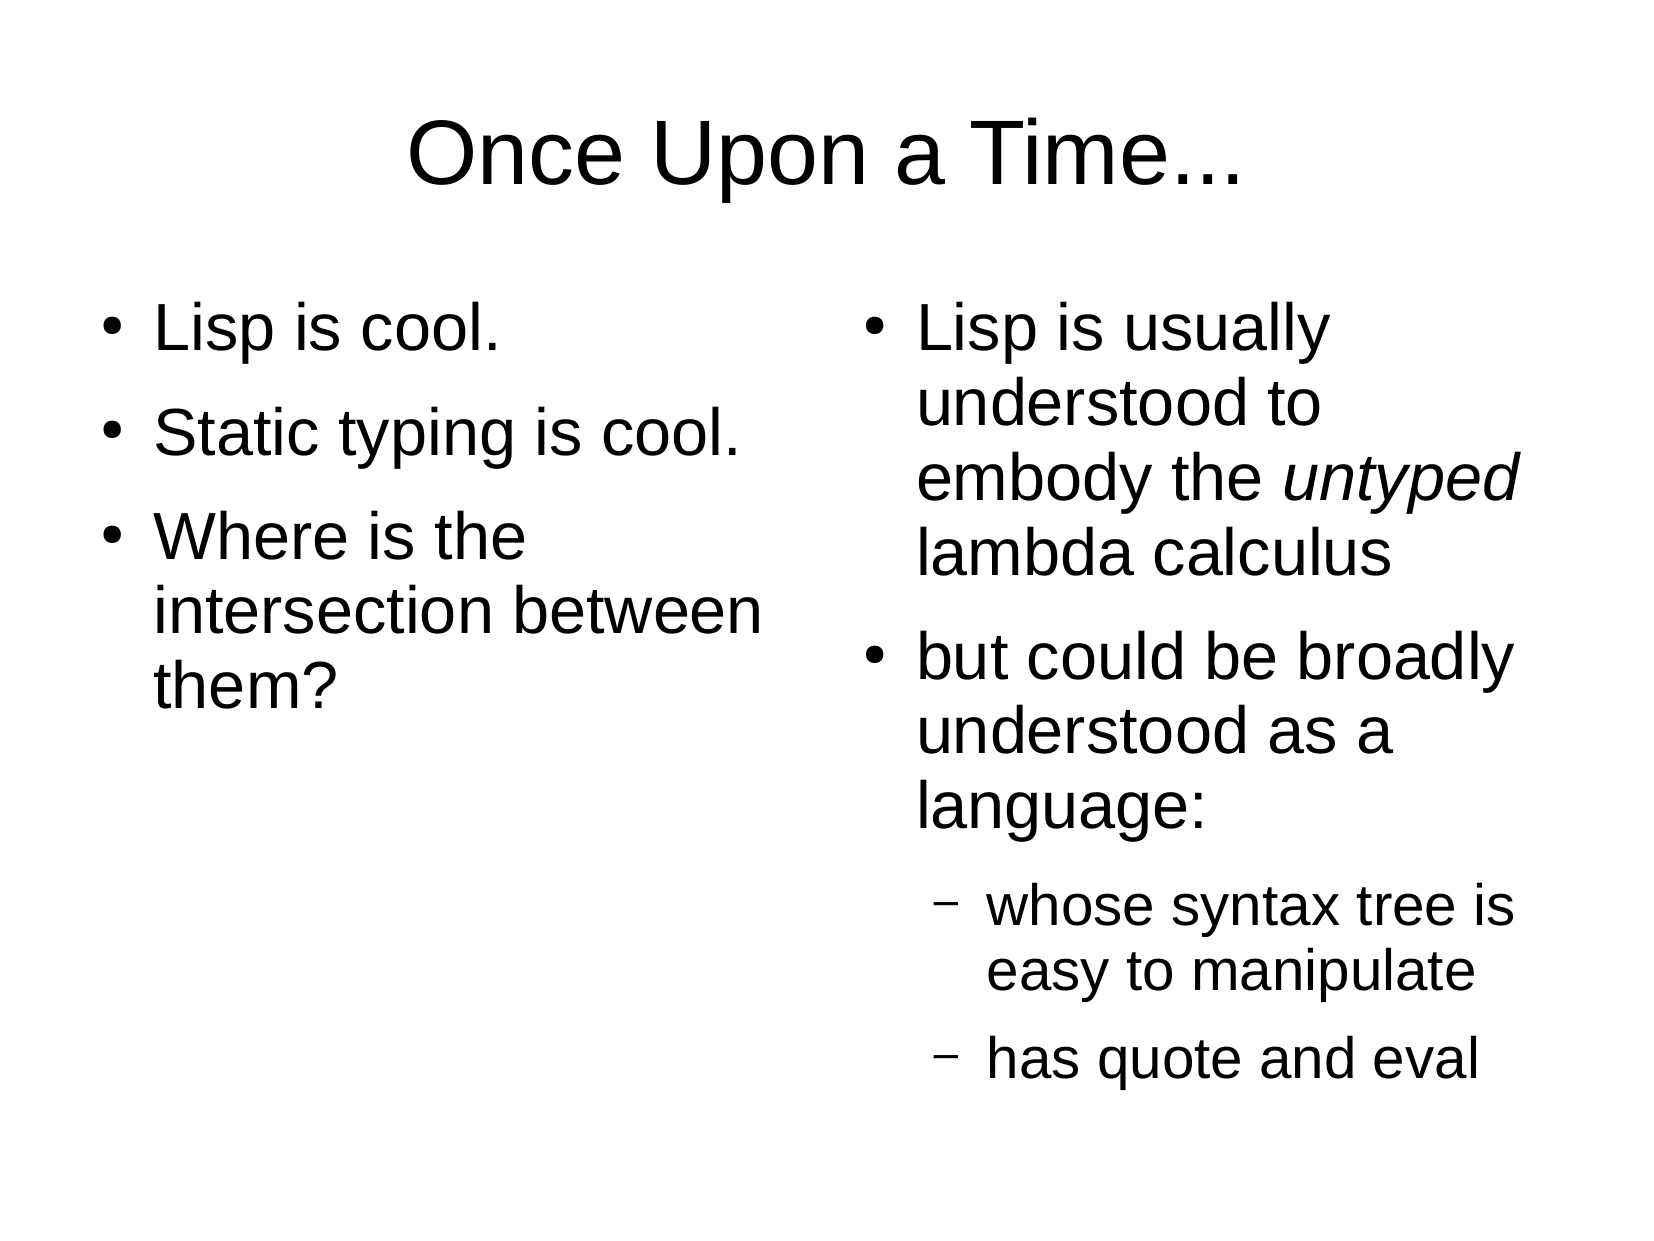

# Once Upon a Time...
Lisp is cool.
Static typing is cool.
Where is the intersection between them?
Lisp is usually understood to embody the untyped lambda calculus
but could be broadly understood as a language:
whose syntax tree is easy to manipulate
has quote and eval